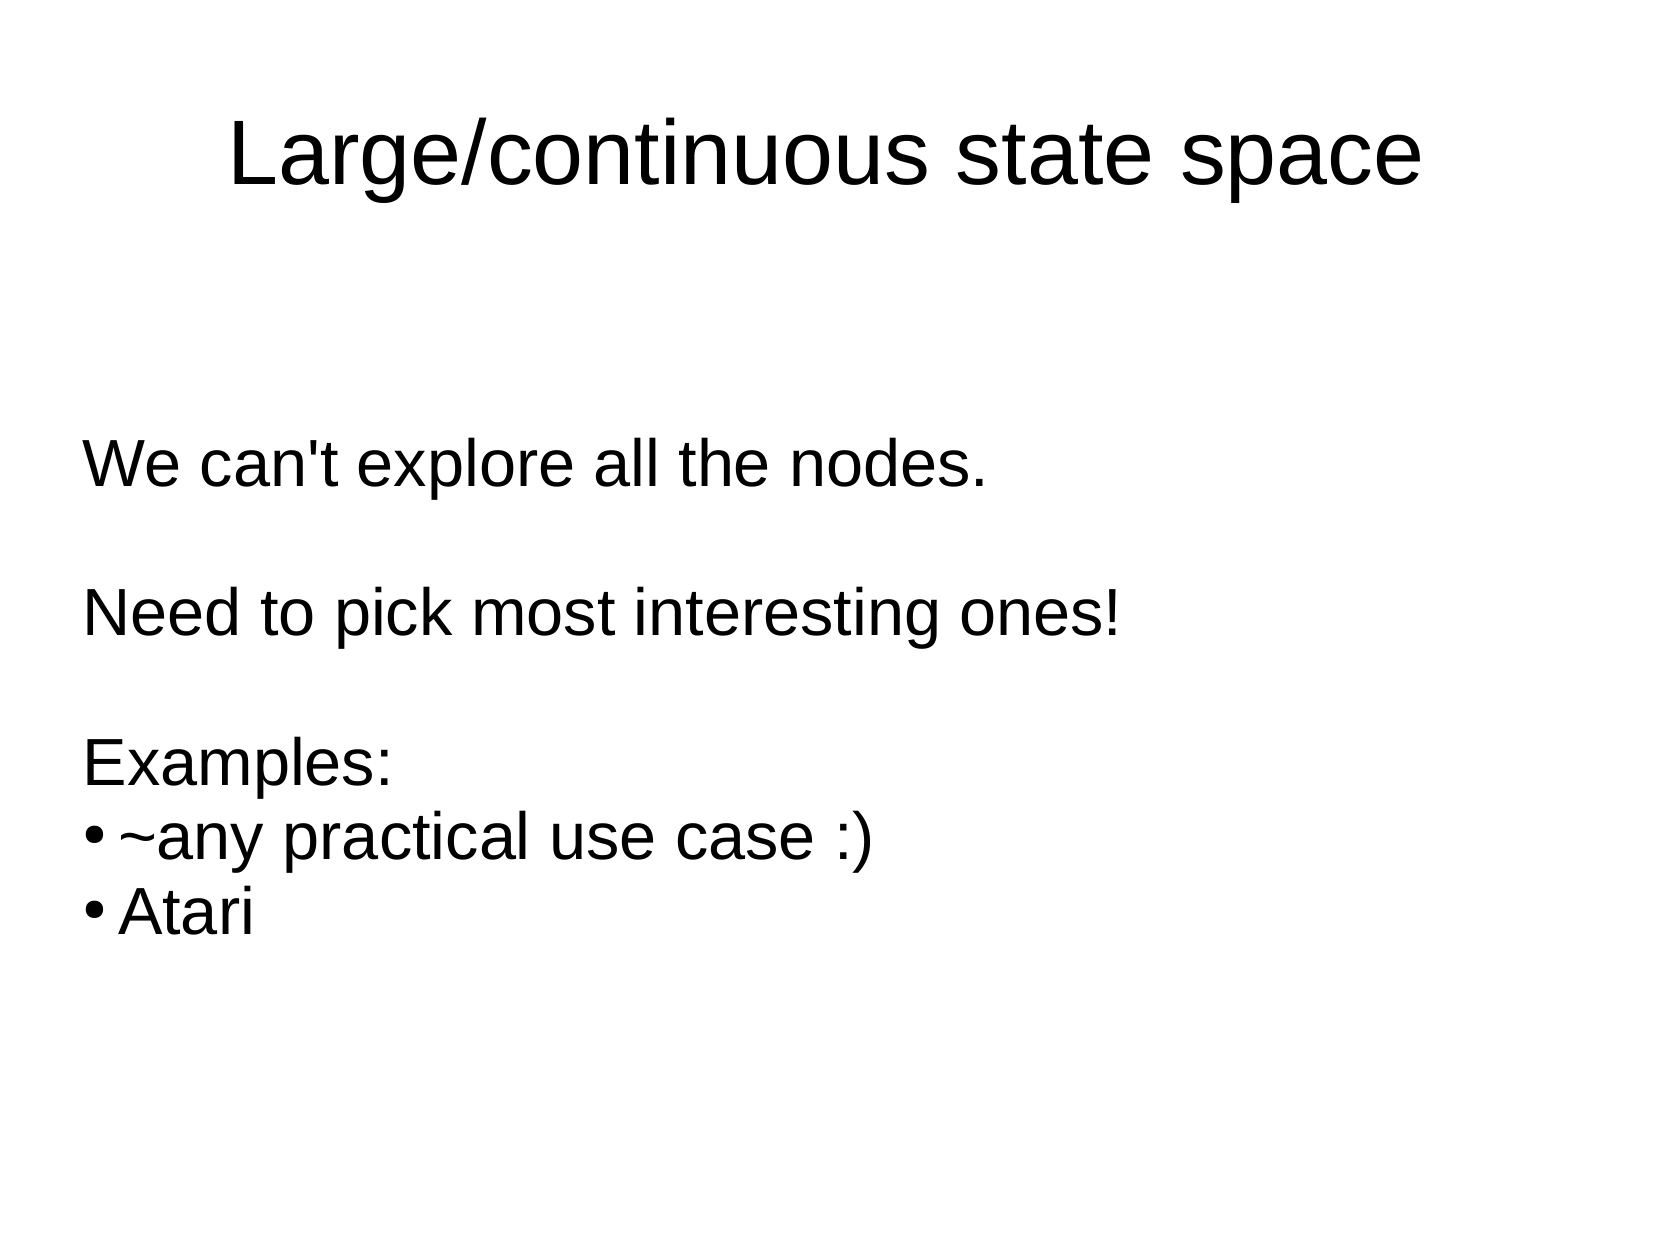

# Large/continuous state space
We can't explore all the nodes.
Need to pick most interesting ones!
Examples:
~any practical use case :)
Atari